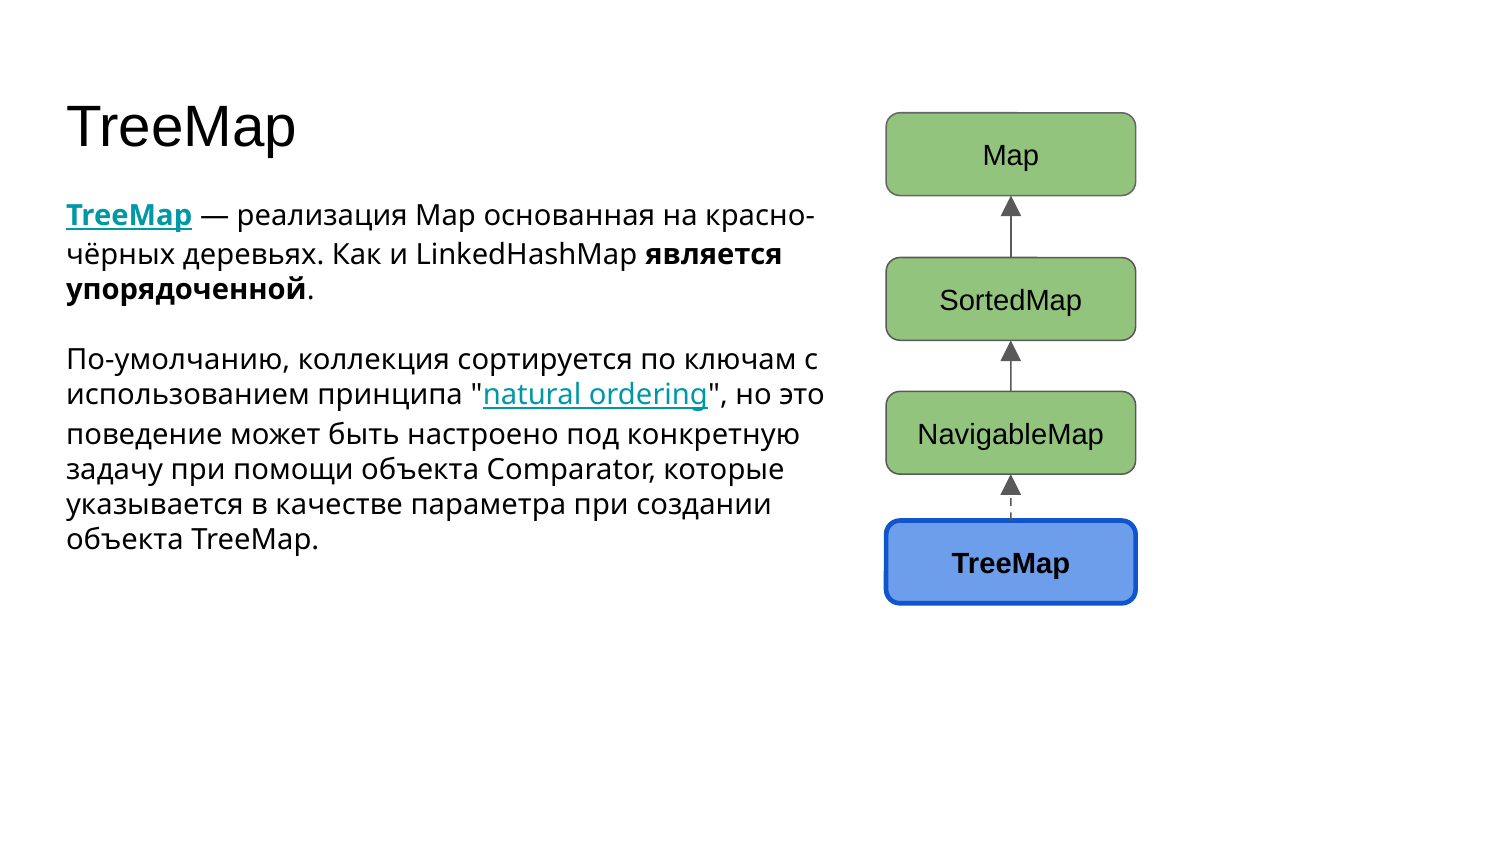

# TreeMap
Map
SortedMap
NavigableMap
TreeMap
TreeMap — реализация Map основанная на красно-чёрных деревьях. Как и LinkedHashMap является упорядоченной.
По-умолчанию, коллекция сортируется по ключам с использованием принципа "natural ordering", но это поведение может быть настроено под конкретную задачу при помощи объекта Comparator, которые указывается в качестве параметра при создании объекта TreeMap.